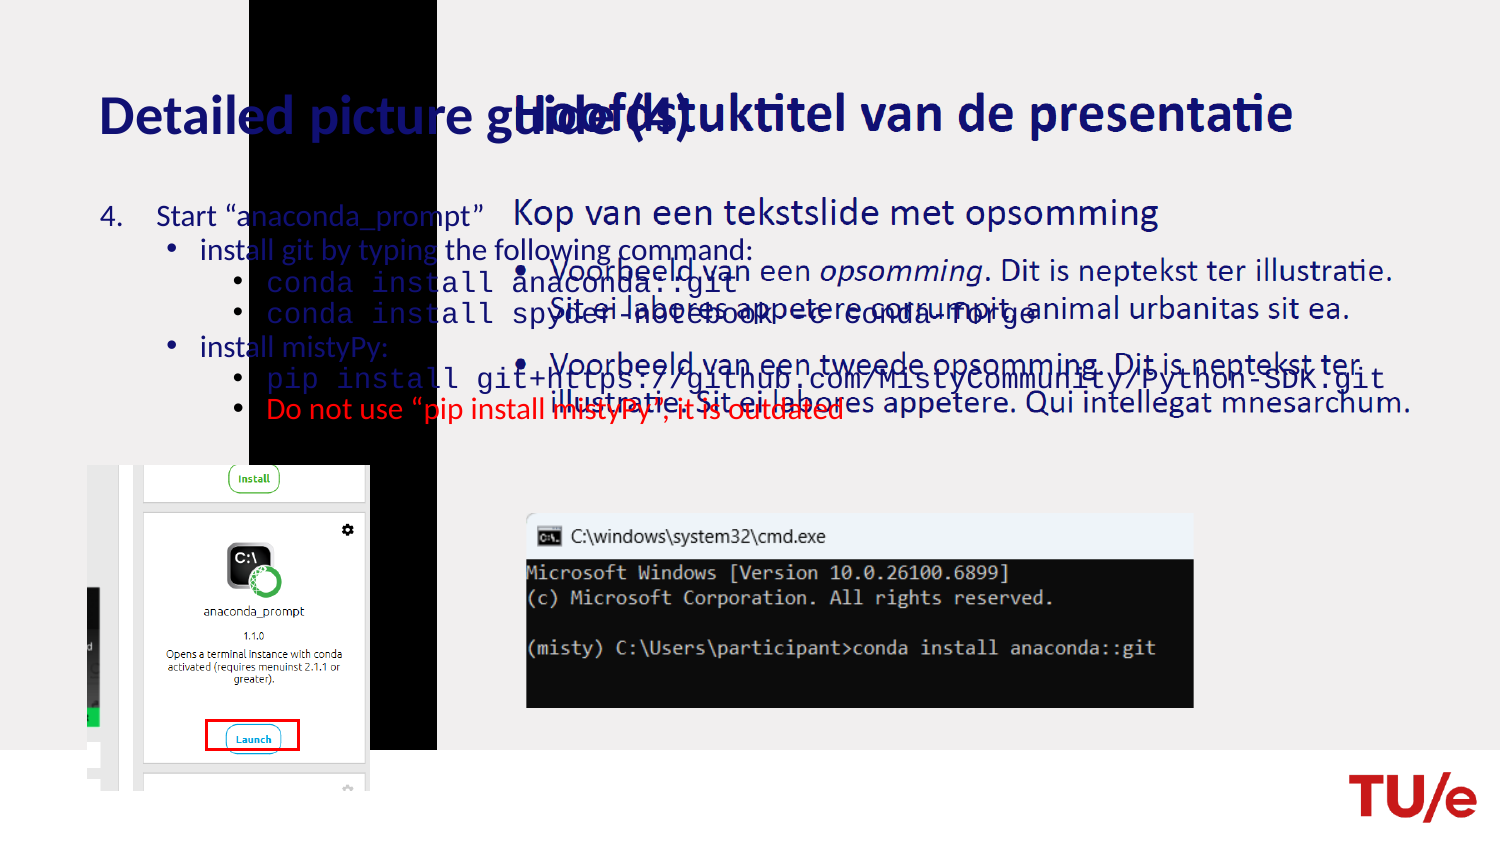

# Detailed picture guide (4)
Start “anaconda_prompt”
install git by typing the following command:
conda install anaconda::git
conda install spyder-notebook –c conda-forge
install mistyPy:
pip install git+https://github.com/MistyCommunity/Python-SDK.git
Do not use “pip install mistyPy”, it is outdated